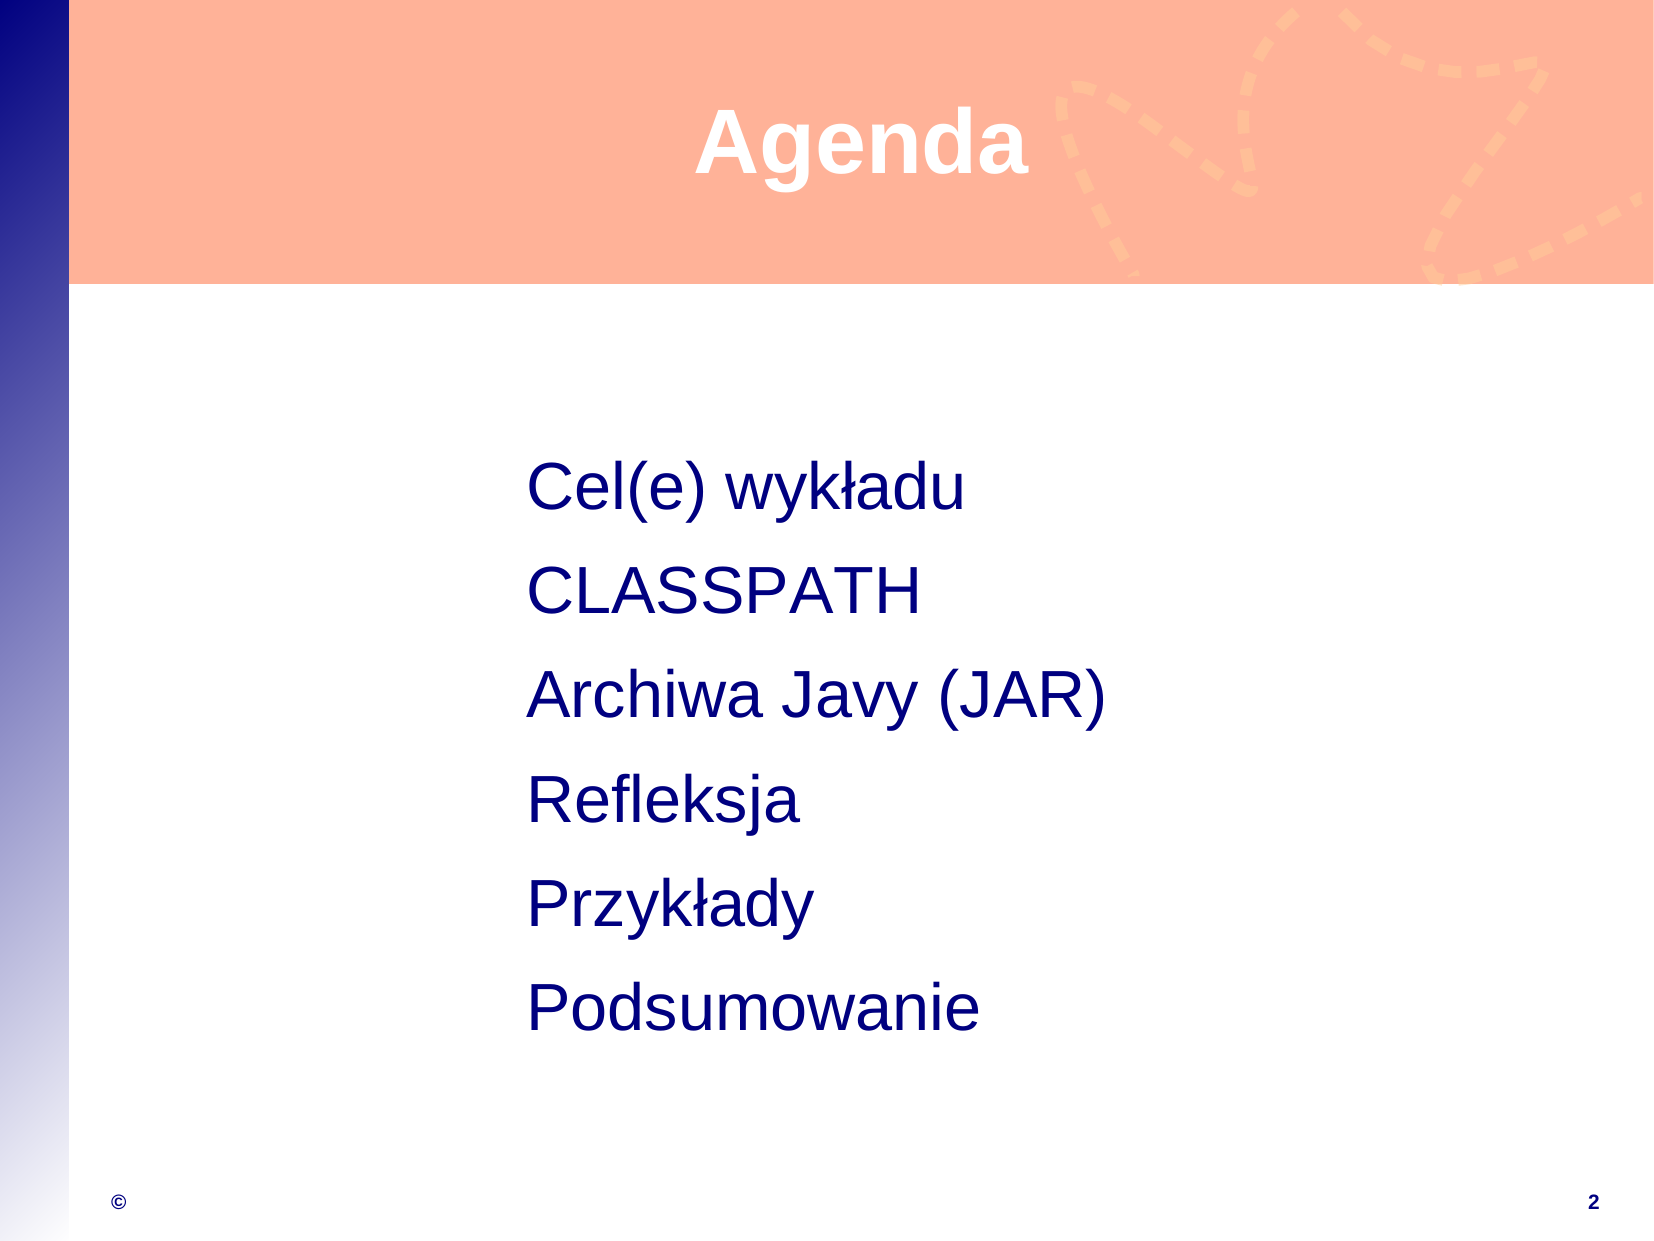

Agenda
# Cel(e) wykładu
CLASSPATH
Archiwa Javy (JAR)
Refleksja
Przykłady
Podsumowanie